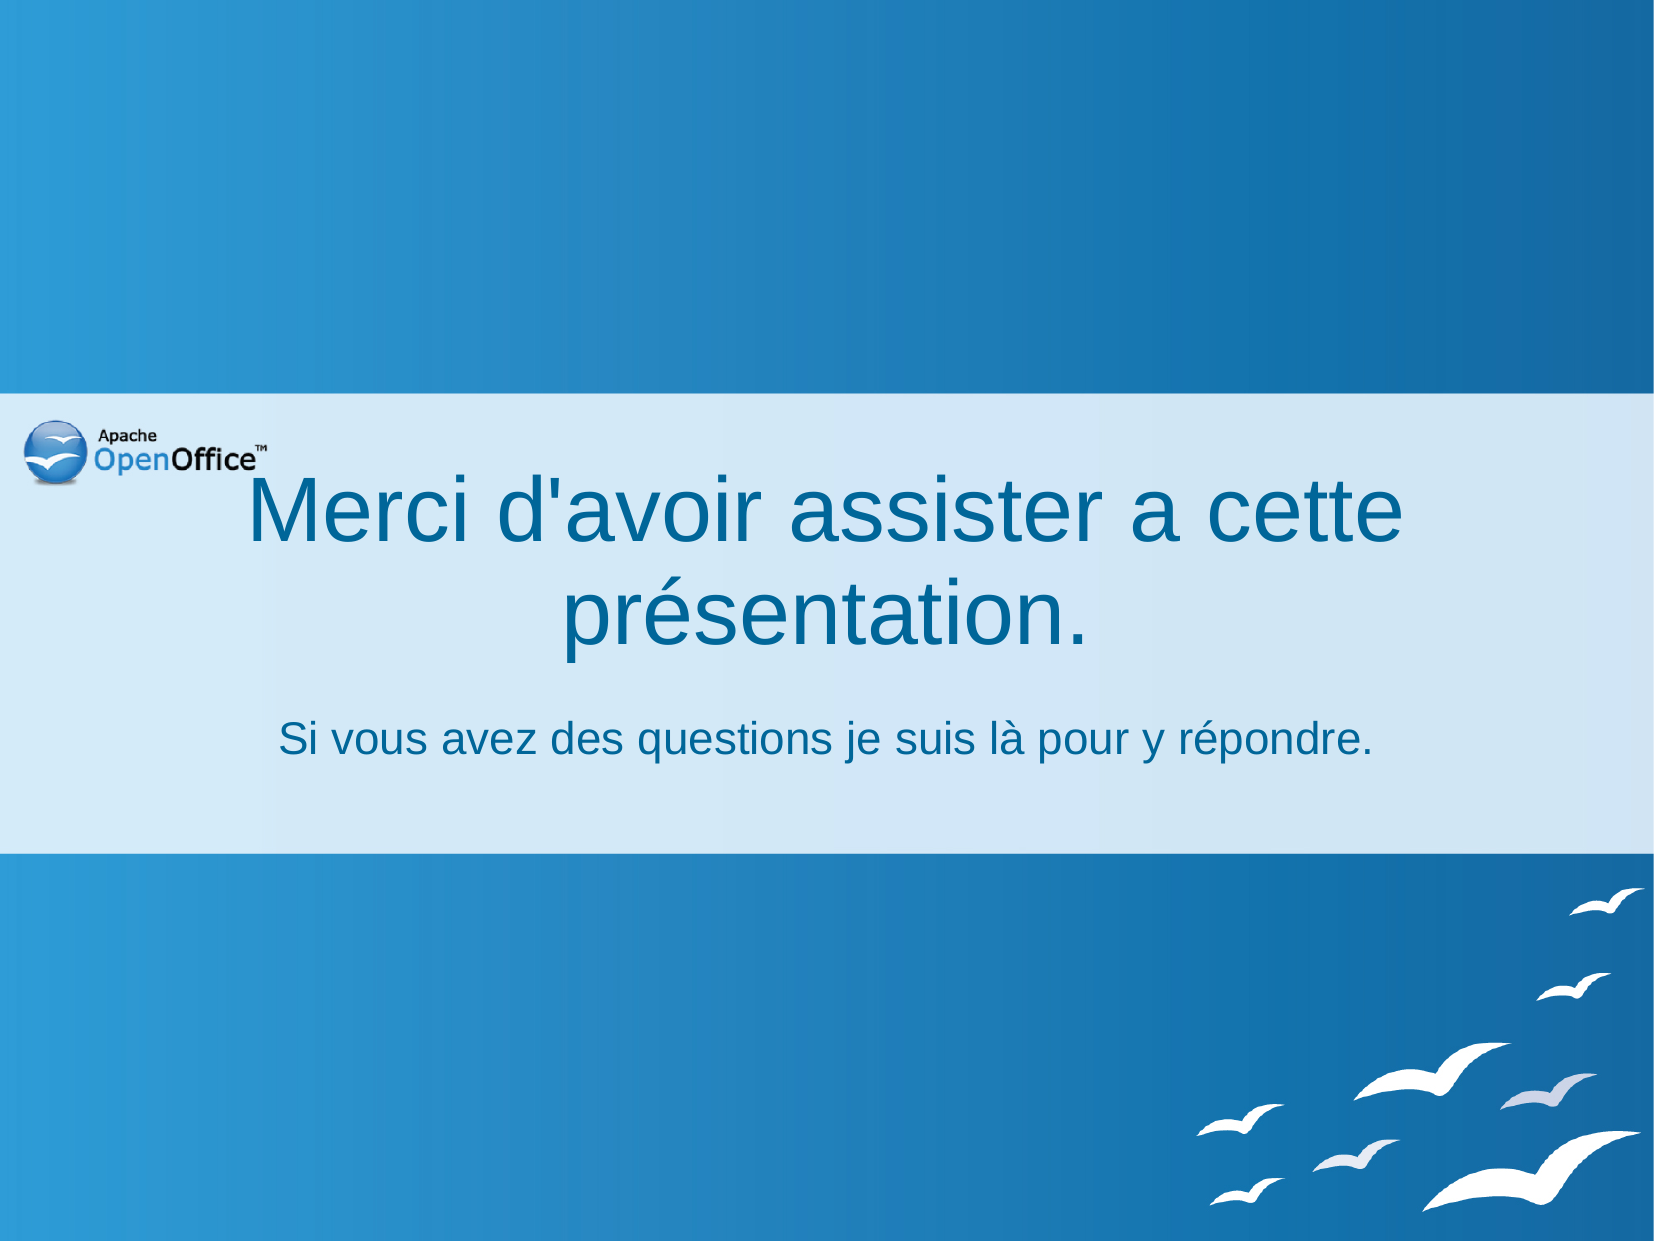

# Merci d'avoir assister a cette présentation.
Si vous avez des questions je suis là pour y répondre.